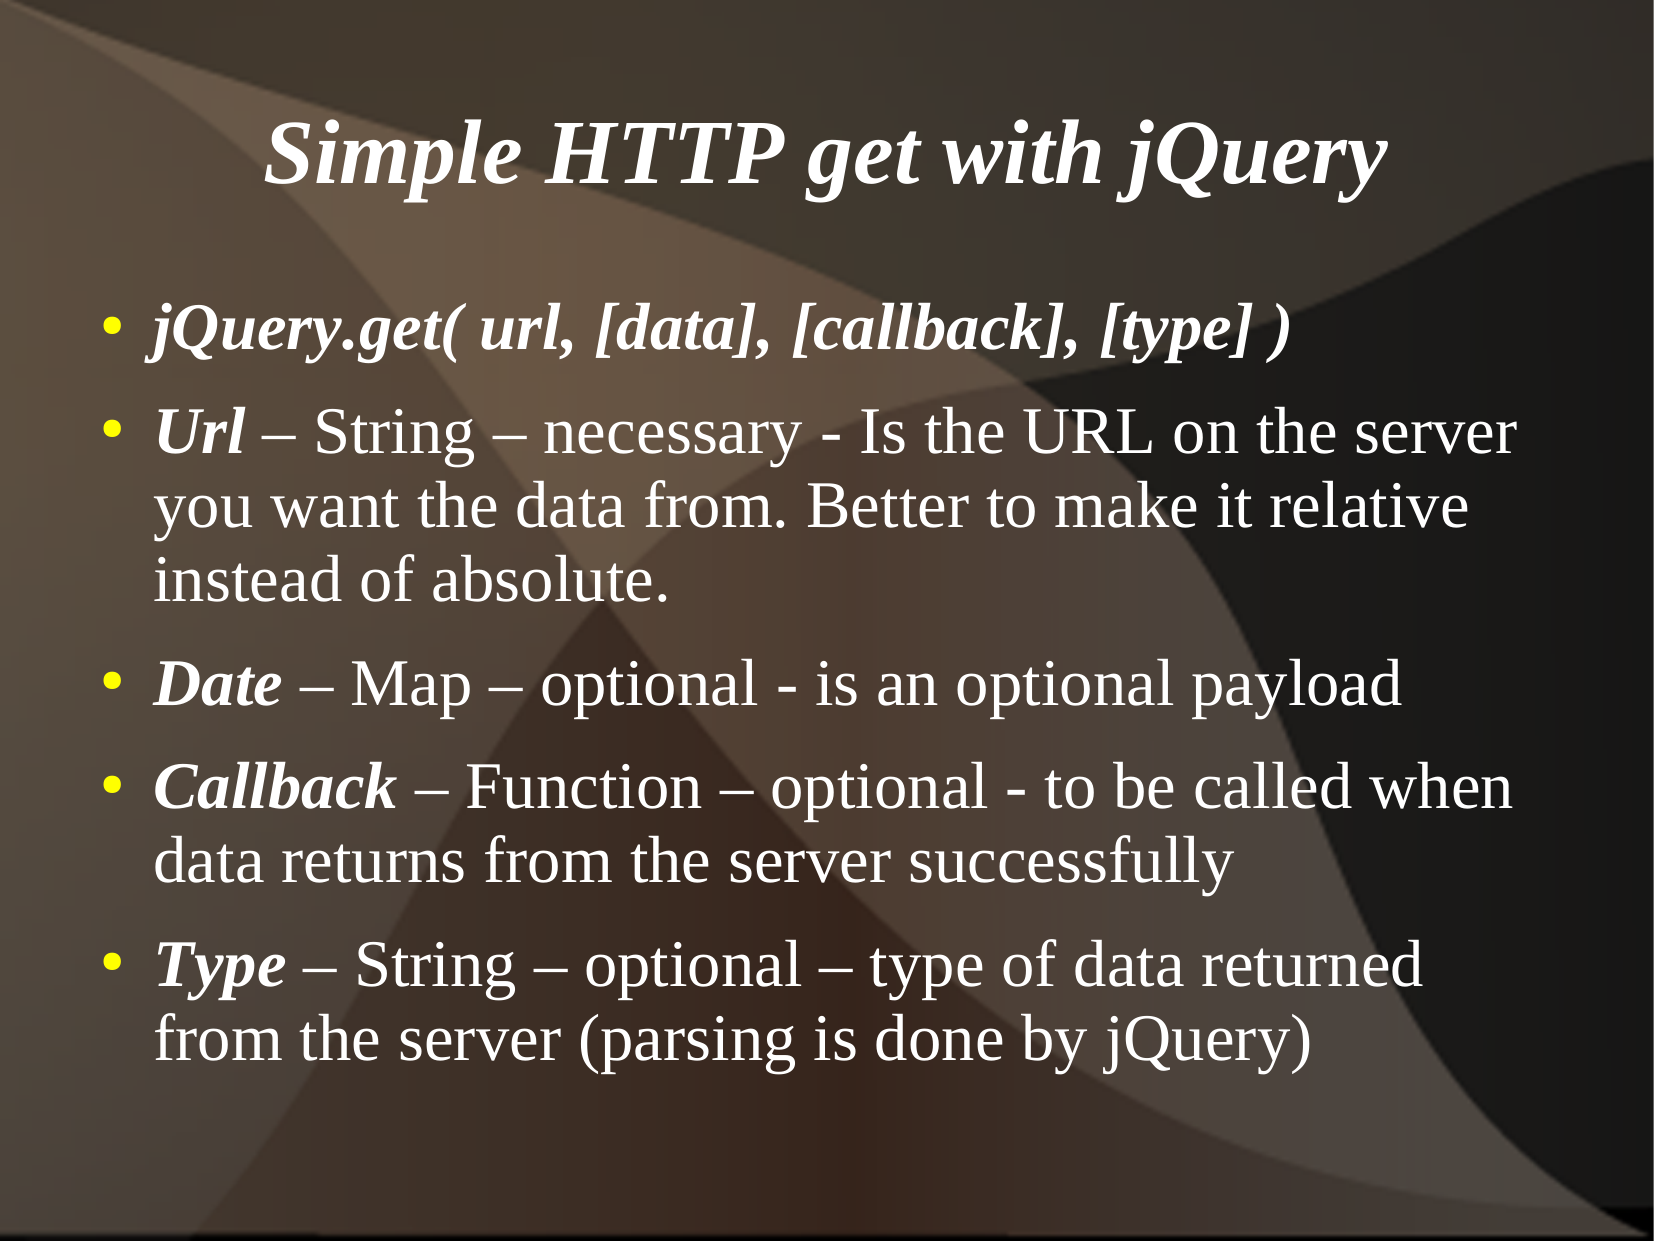

# Simple HTTP get with jQuery
jQuery.get( url, [data], [callback], [type] )
Url – String – necessary - Is the URL on the server you want the data from. Better to make it relative instead of absolute.
Date – Map – optional - is an optional payload
Callback – Function – optional - to be called when data returns from the server successfully
Type – String – optional – type of data returned from the server (parsing is done by jQuery)